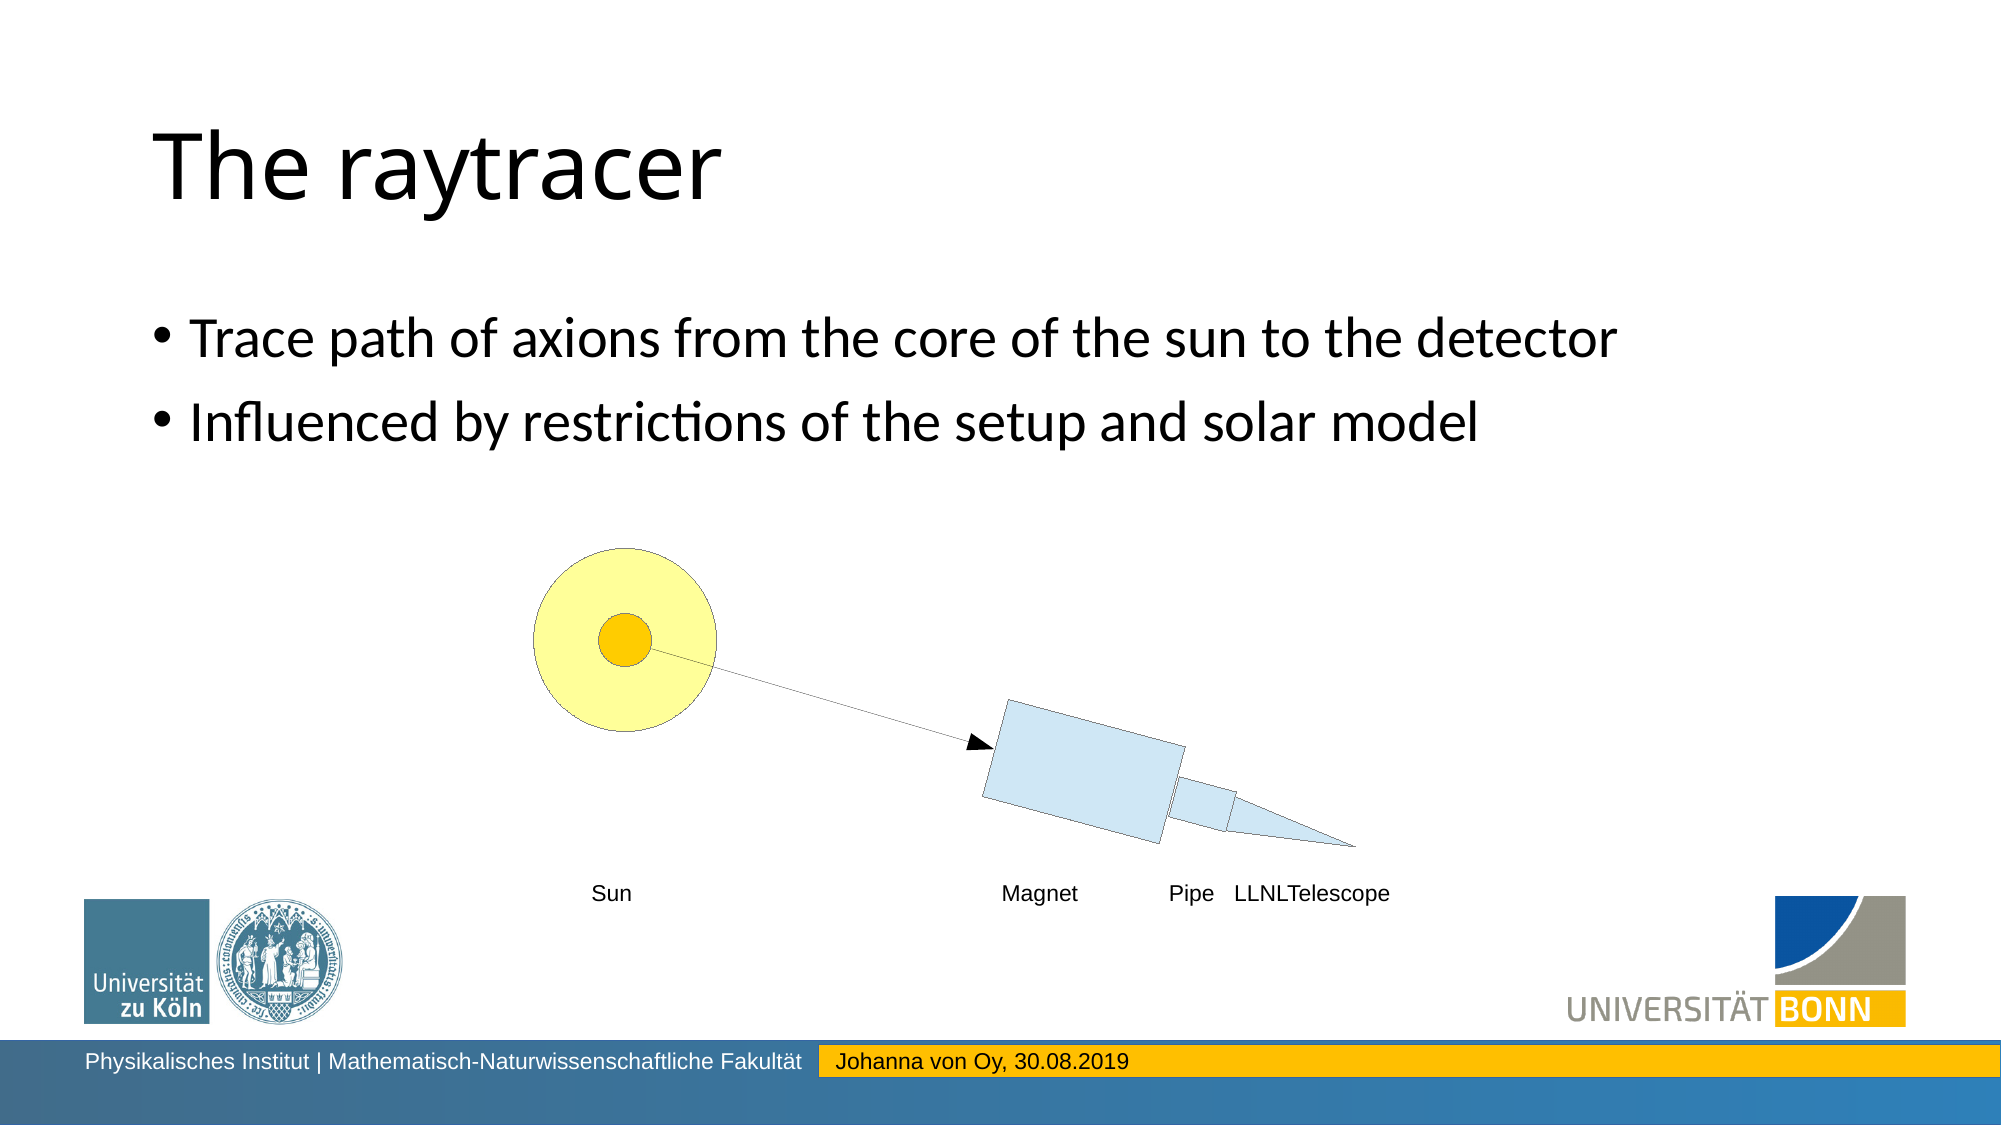

# The raytracer
Trace path of axions from the core of the sun to the detector
Influenced by restrictions of the setup and solar model
 Sun Magnet Pipe LLNLTelescope
Physikalisches Institut | Mathematisch-Naturwissenschaftliche Fakultät
 Johanna von Oy, 30.08.2019